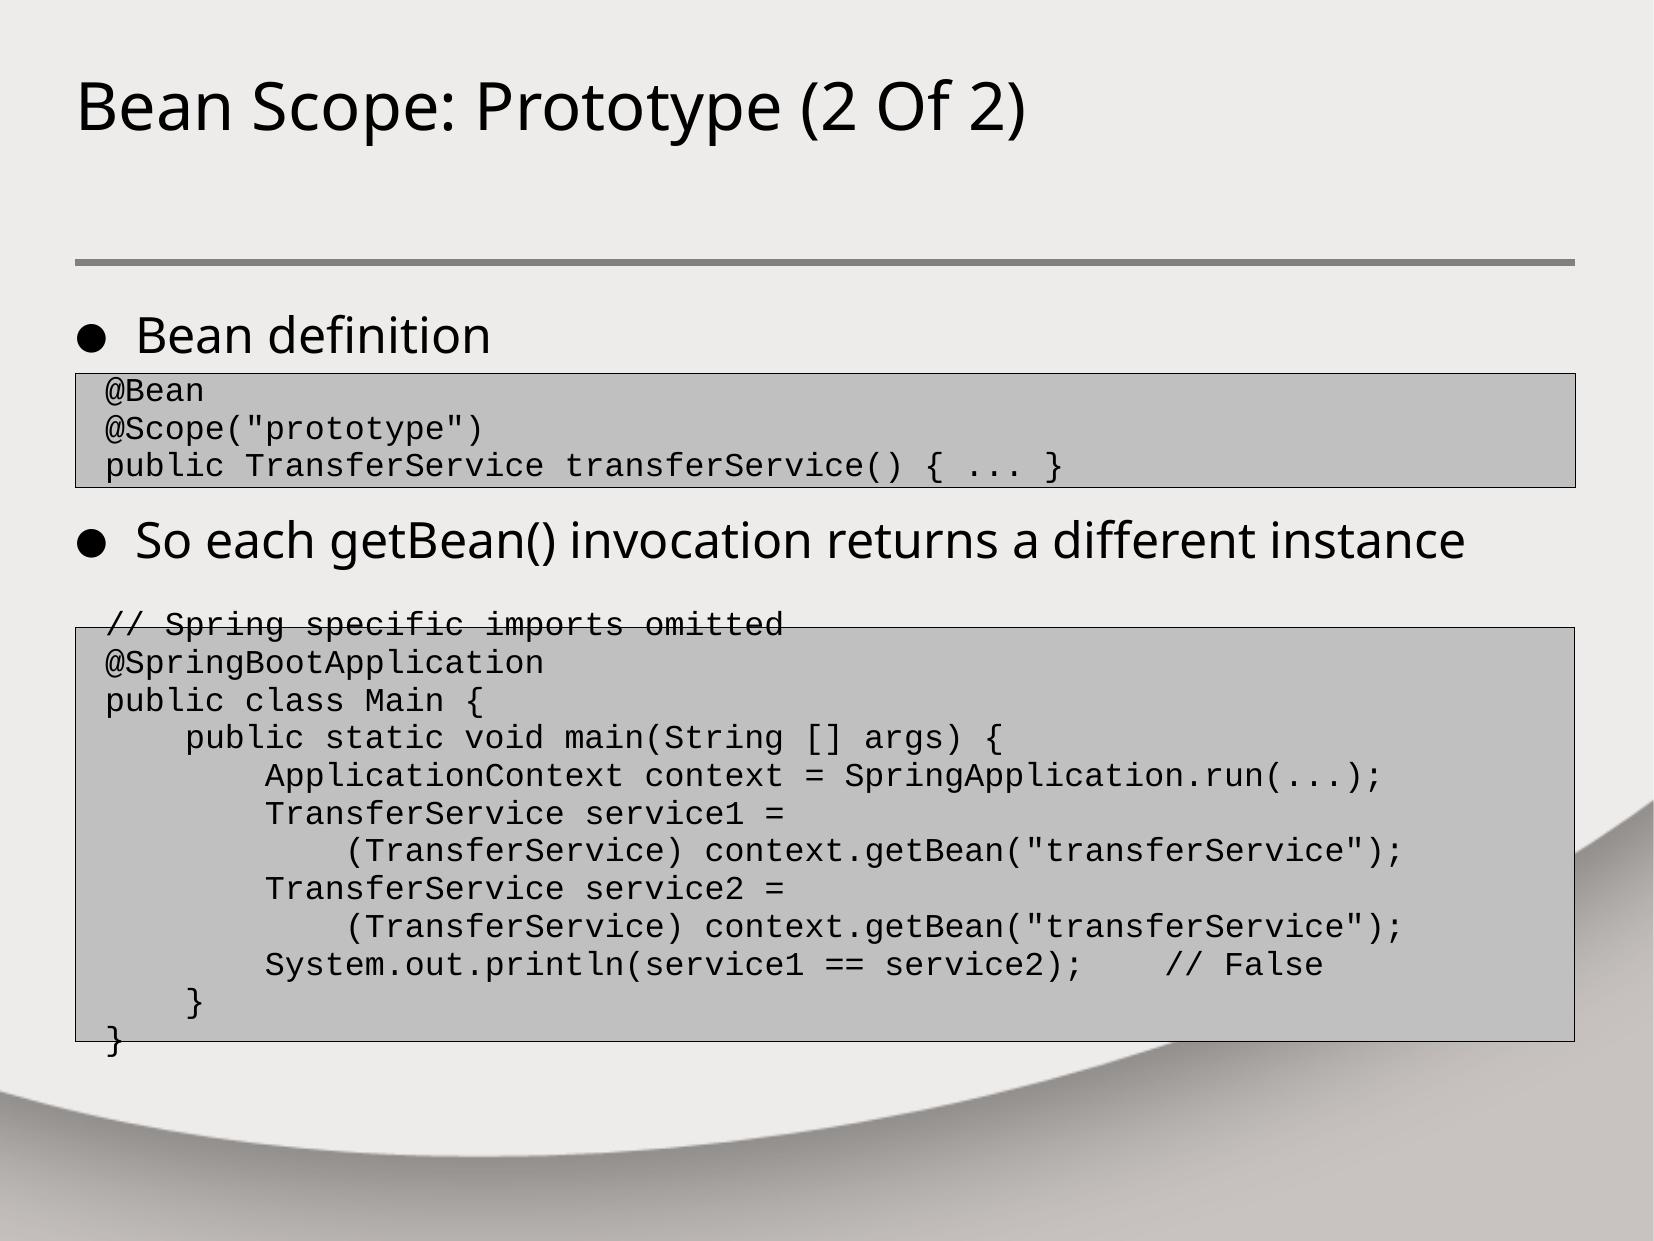

# Bean Scope: Prototype (2 Of 2)
Bean definition
So each getBean() invocation returns a different instance
@Bean
@Scope("prototype")
public TransferService transferService() { ... }
// Spring specific imports omitted
@SpringBootApplication
public class Main {
 public static void main(String [] args) {
 ApplicationContext context = SpringApplication.run(...);
 TransferService service1 =
 (TransferService) context.getBean("transferService");
 TransferService service2 =
 (TransferService) context.getBean("transferService");
 System.out.println(service1 == service2); // False
 }
}